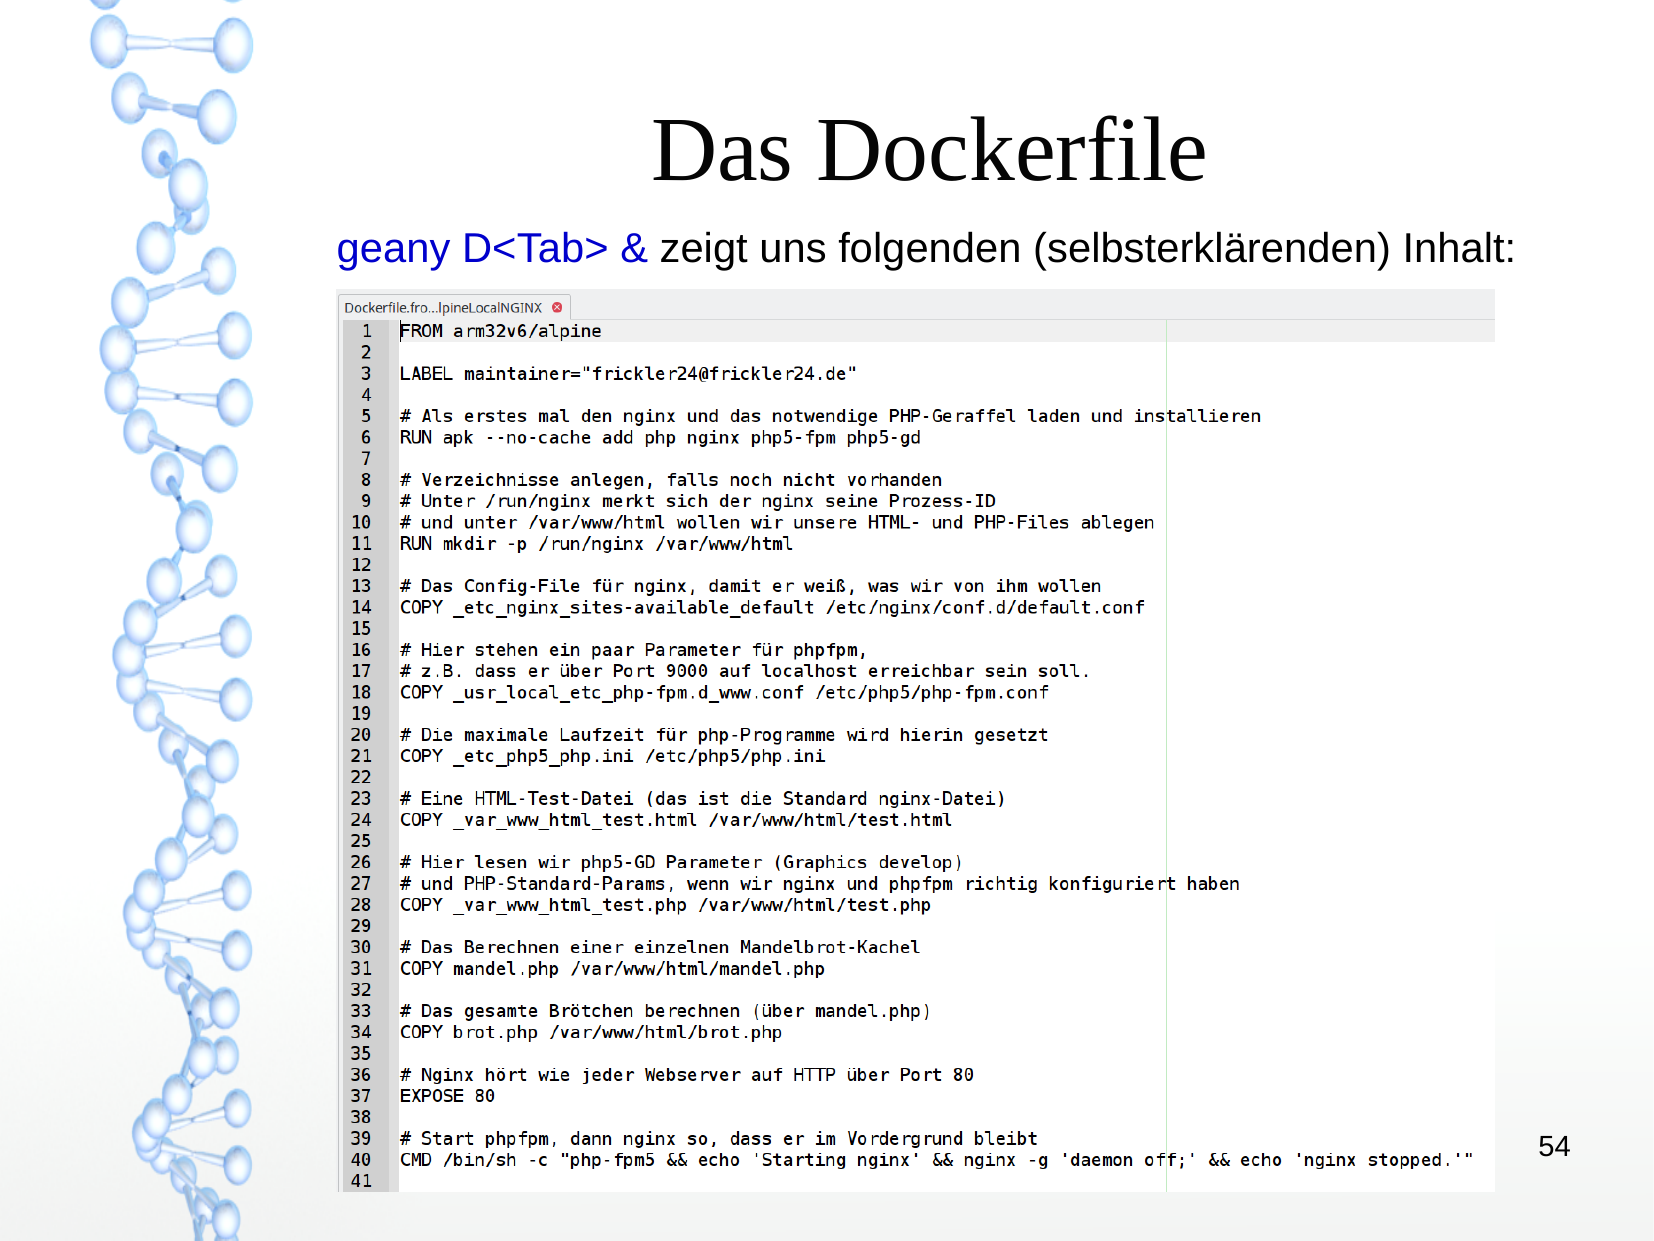

# Das Dockerfile
geany D<Tab> & zeigt uns folgenden (selbsterklärenden) Inhalt:
54